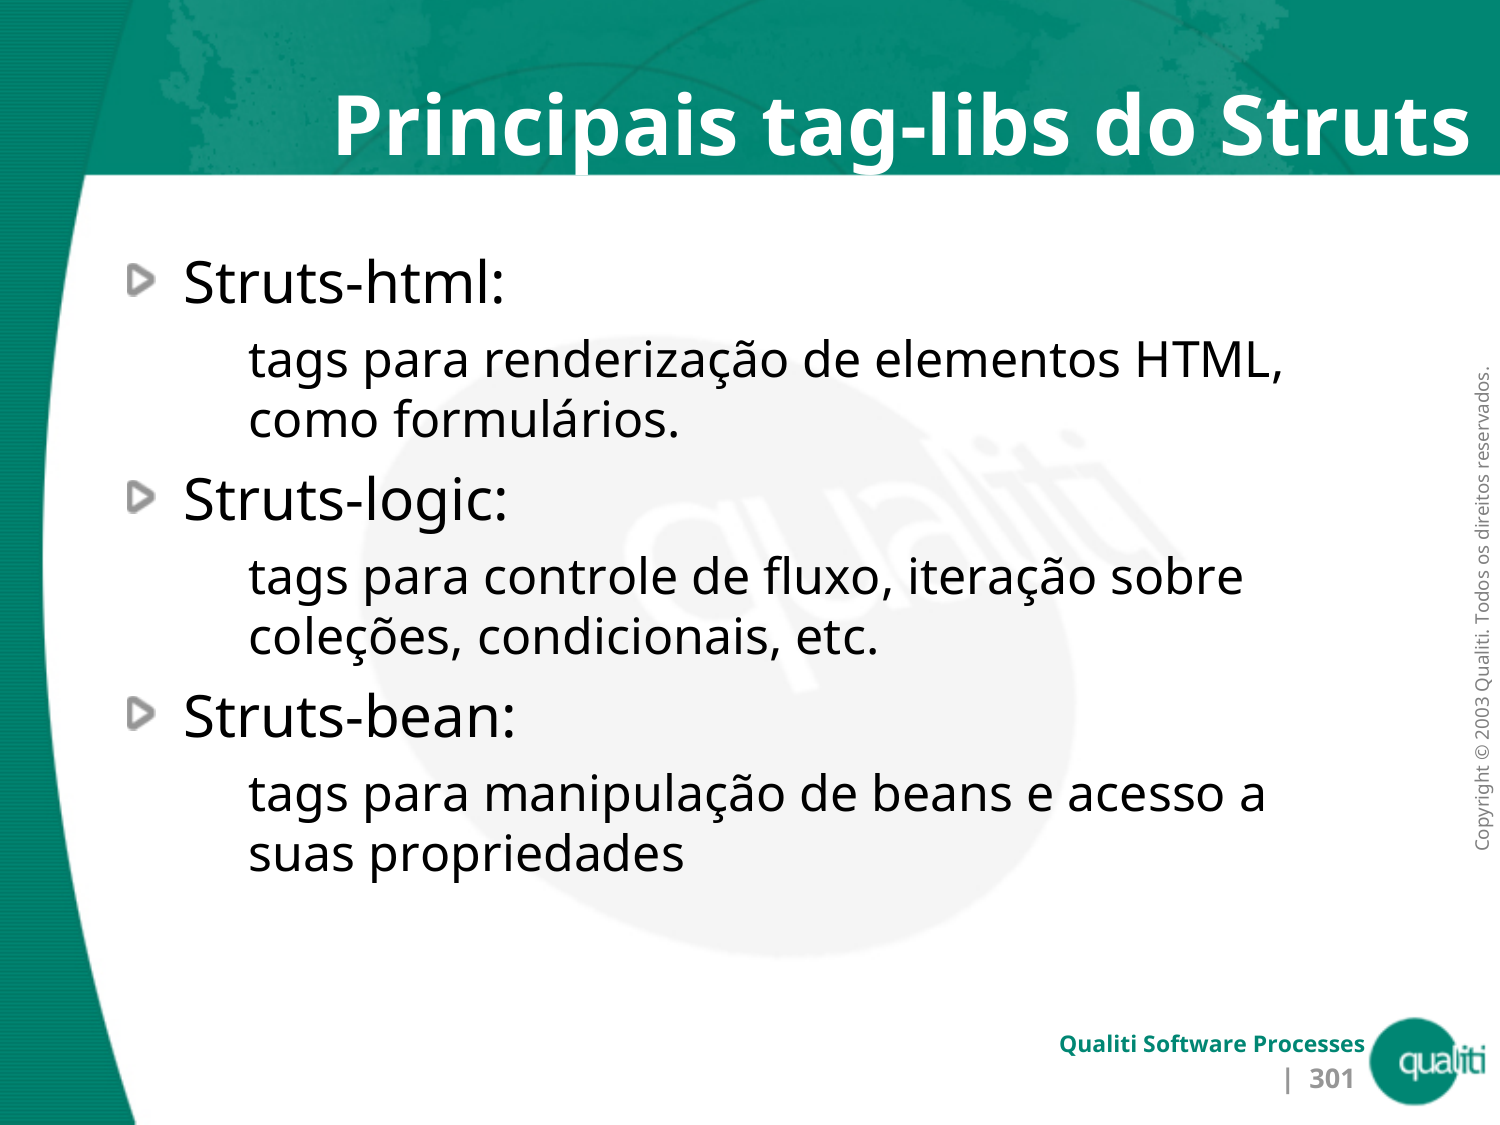

# Principais tag-libs do Struts
Struts-html:
tags para renderização de elementos HTML, como formulários.
Struts-logic:
tags para controle de fluxo, iteração sobre coleções, condicionais, etc.
Struts-bean:
tags para manipulação de beans e acesso a suas propriedades